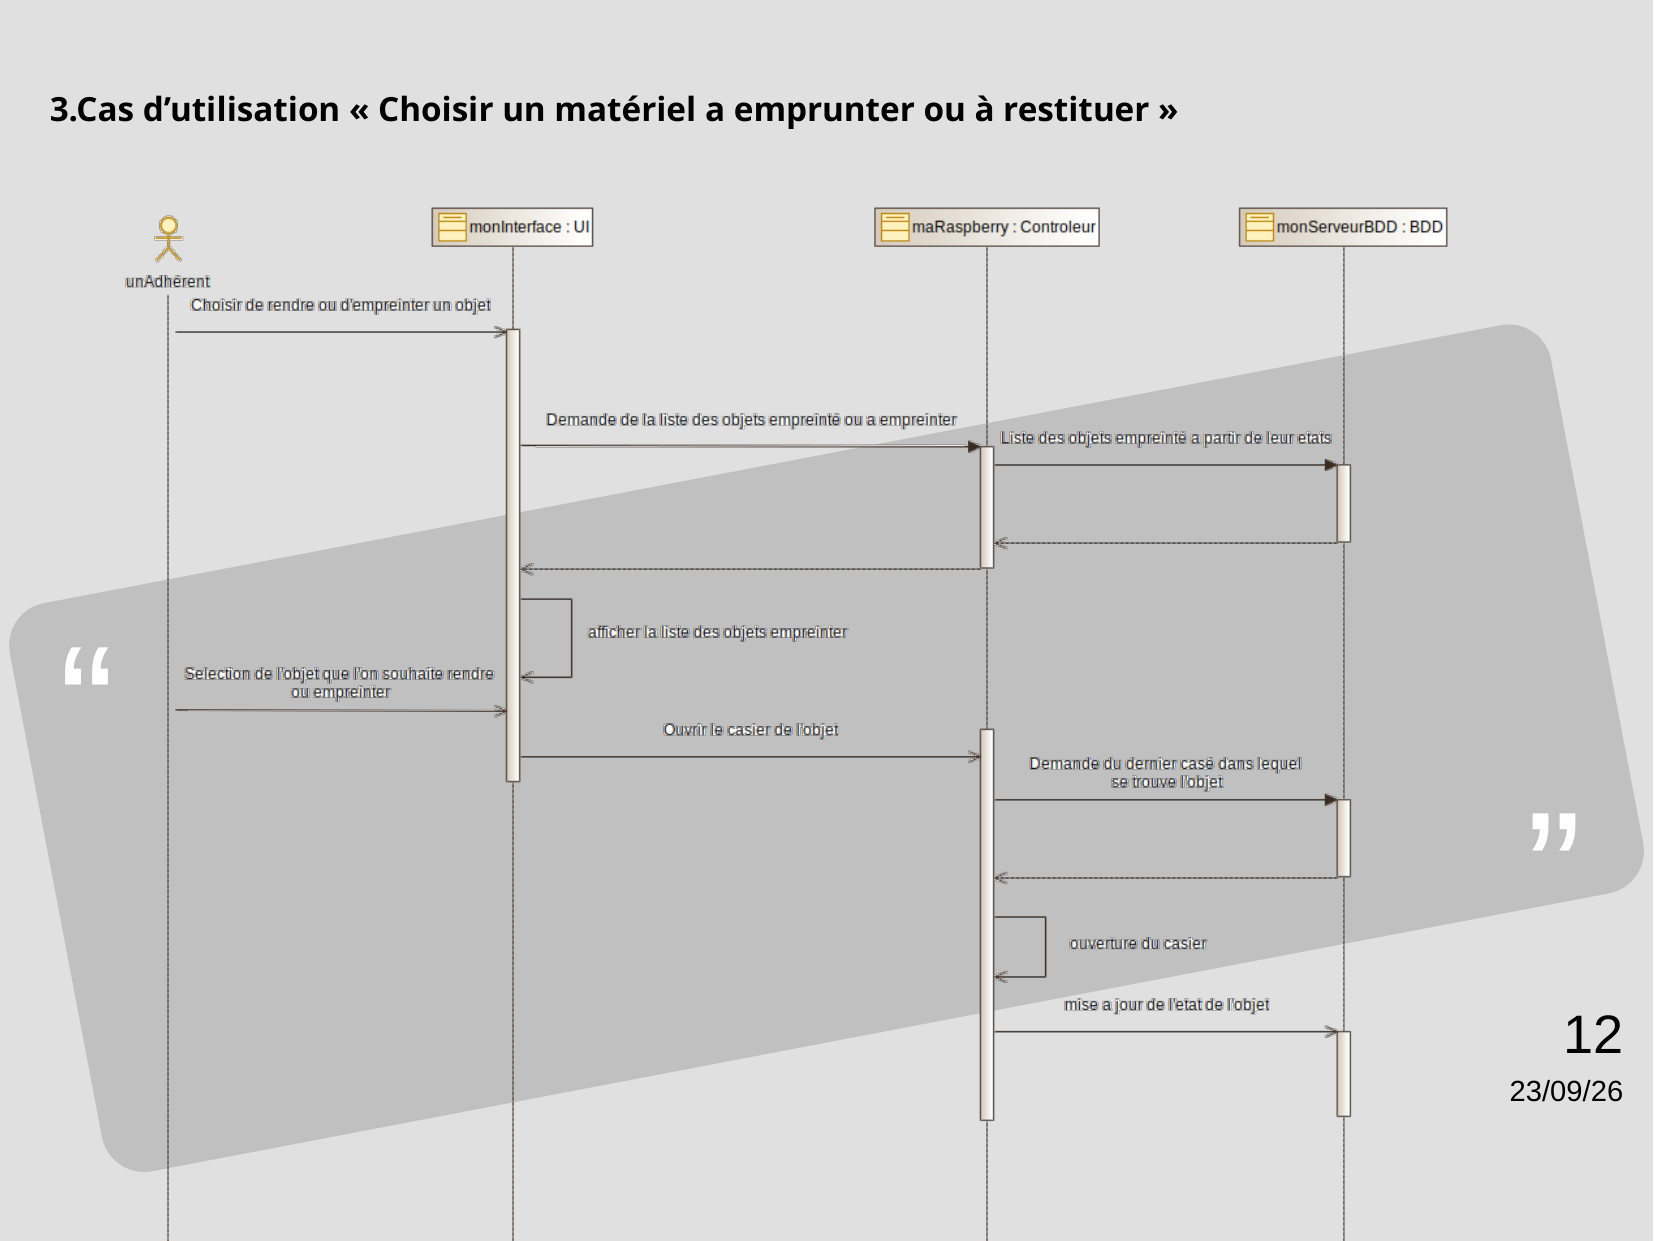

# 3.Cas d’utilisation « Choisir un matériel a emprunter ou à restituer »
12